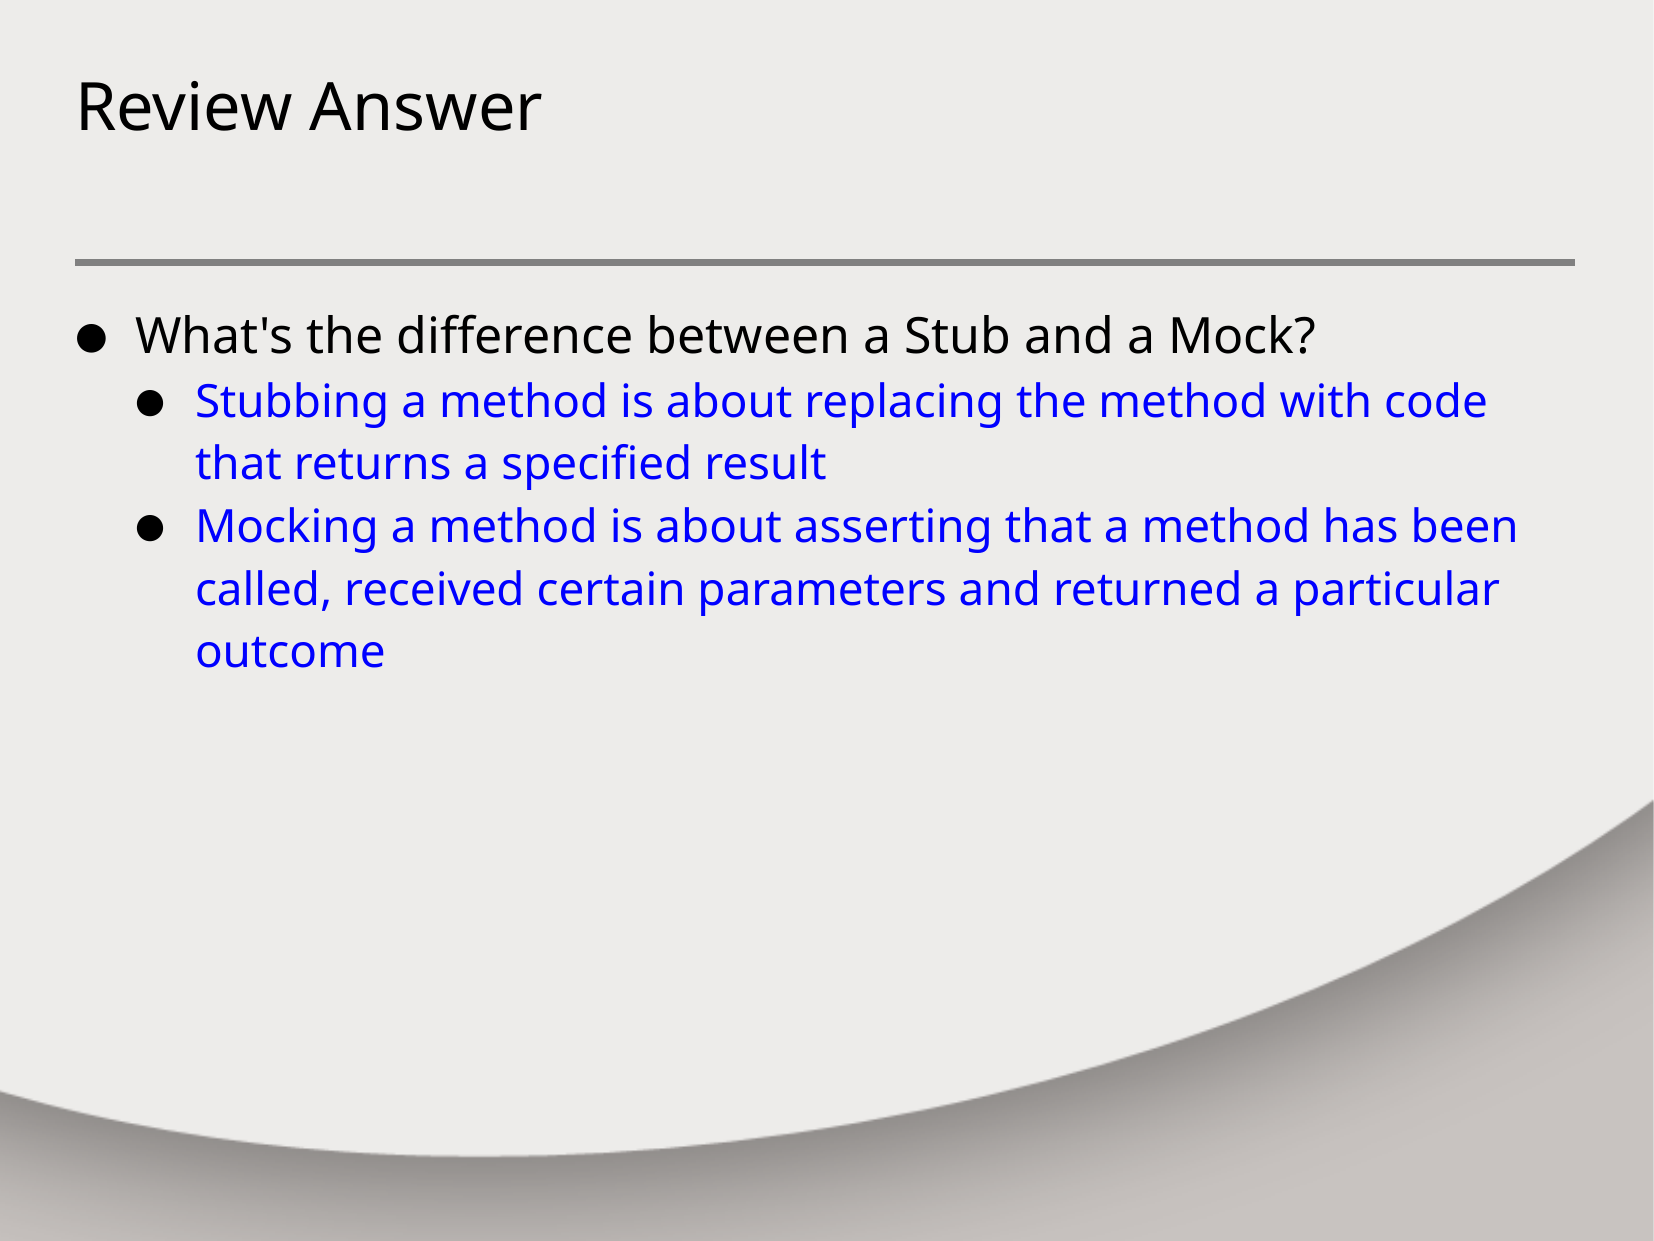

# Review Answer
What's the difference between a Stub and a Mock?
Stubbing a method is about replacing the method with code that returns a specified result
Mocking a method is about asserting that a method has been called, received certain parameters and returned a particular outcome